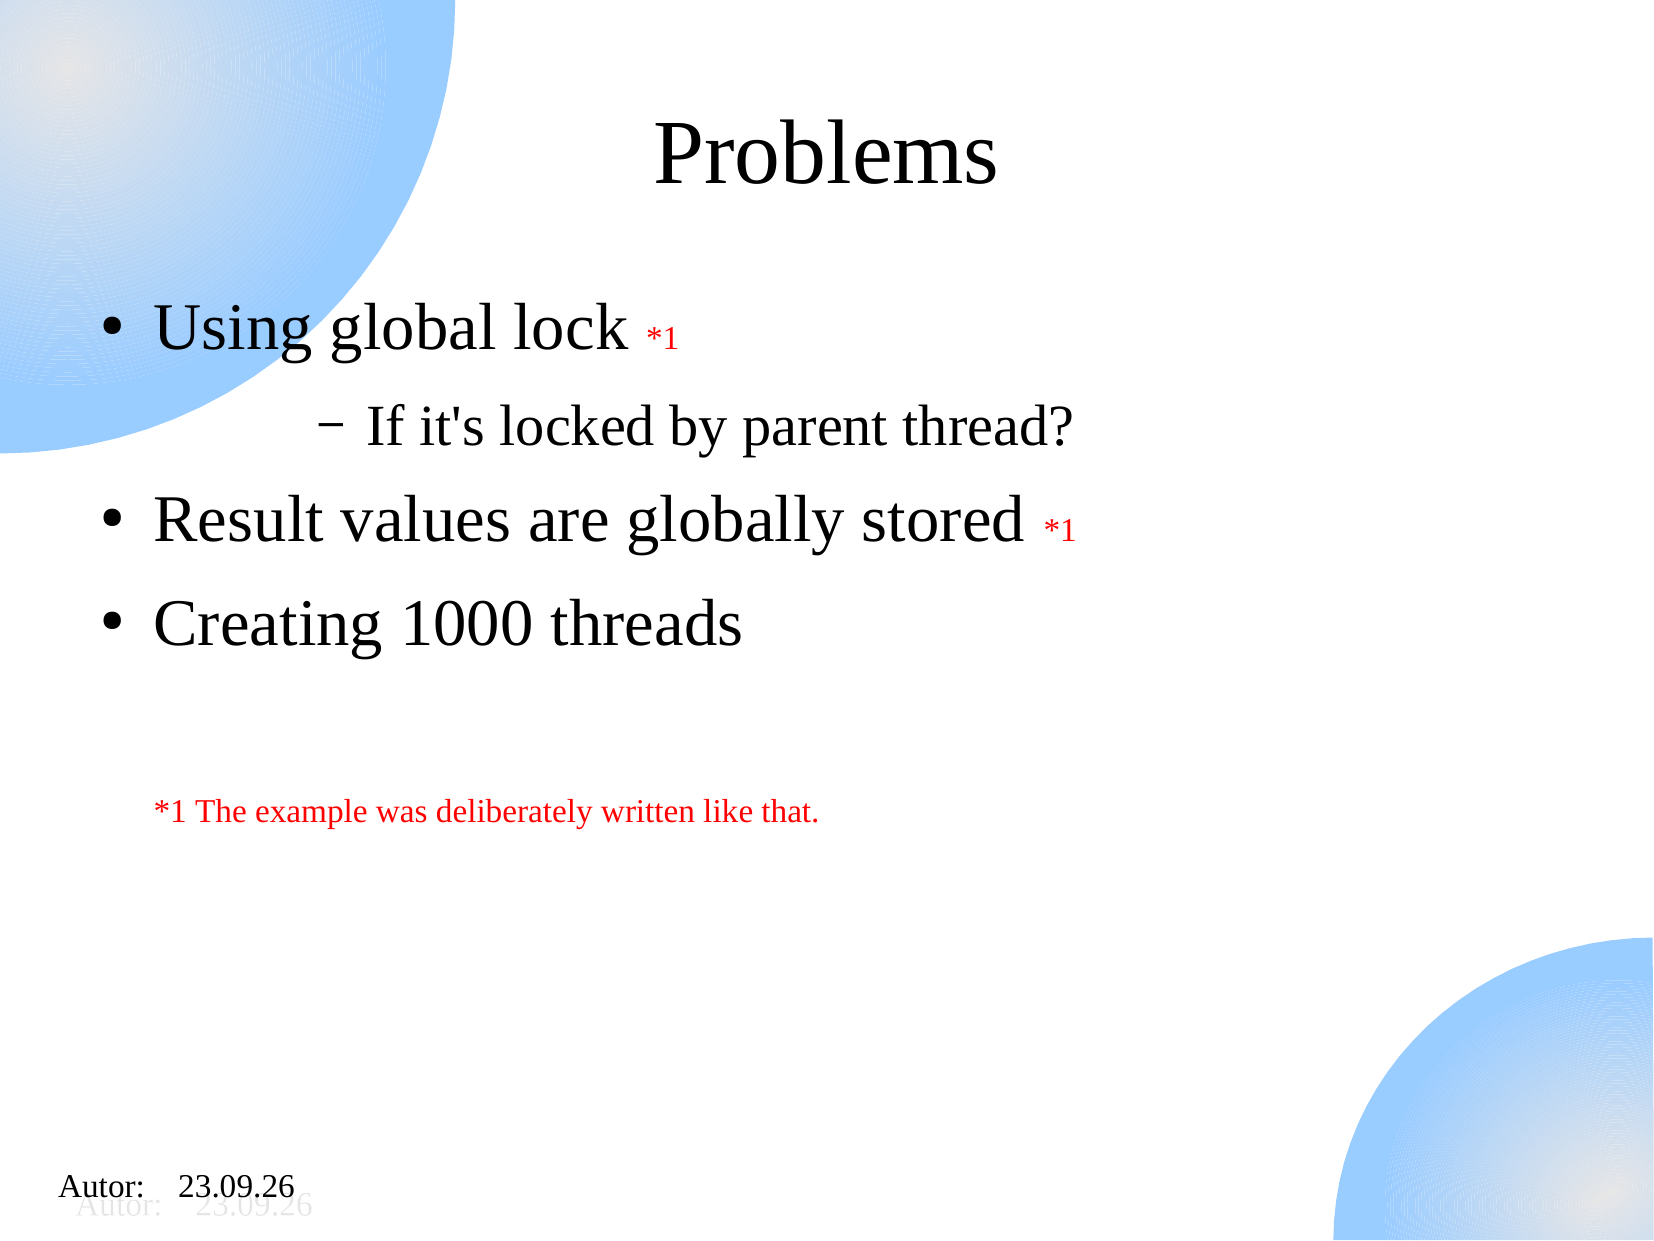

# Problems
Using global lock *1
If it's locked by parent thread?
Result values are globally stored *1
Creating 1000 threads
*1 The example was deliberately written like that.